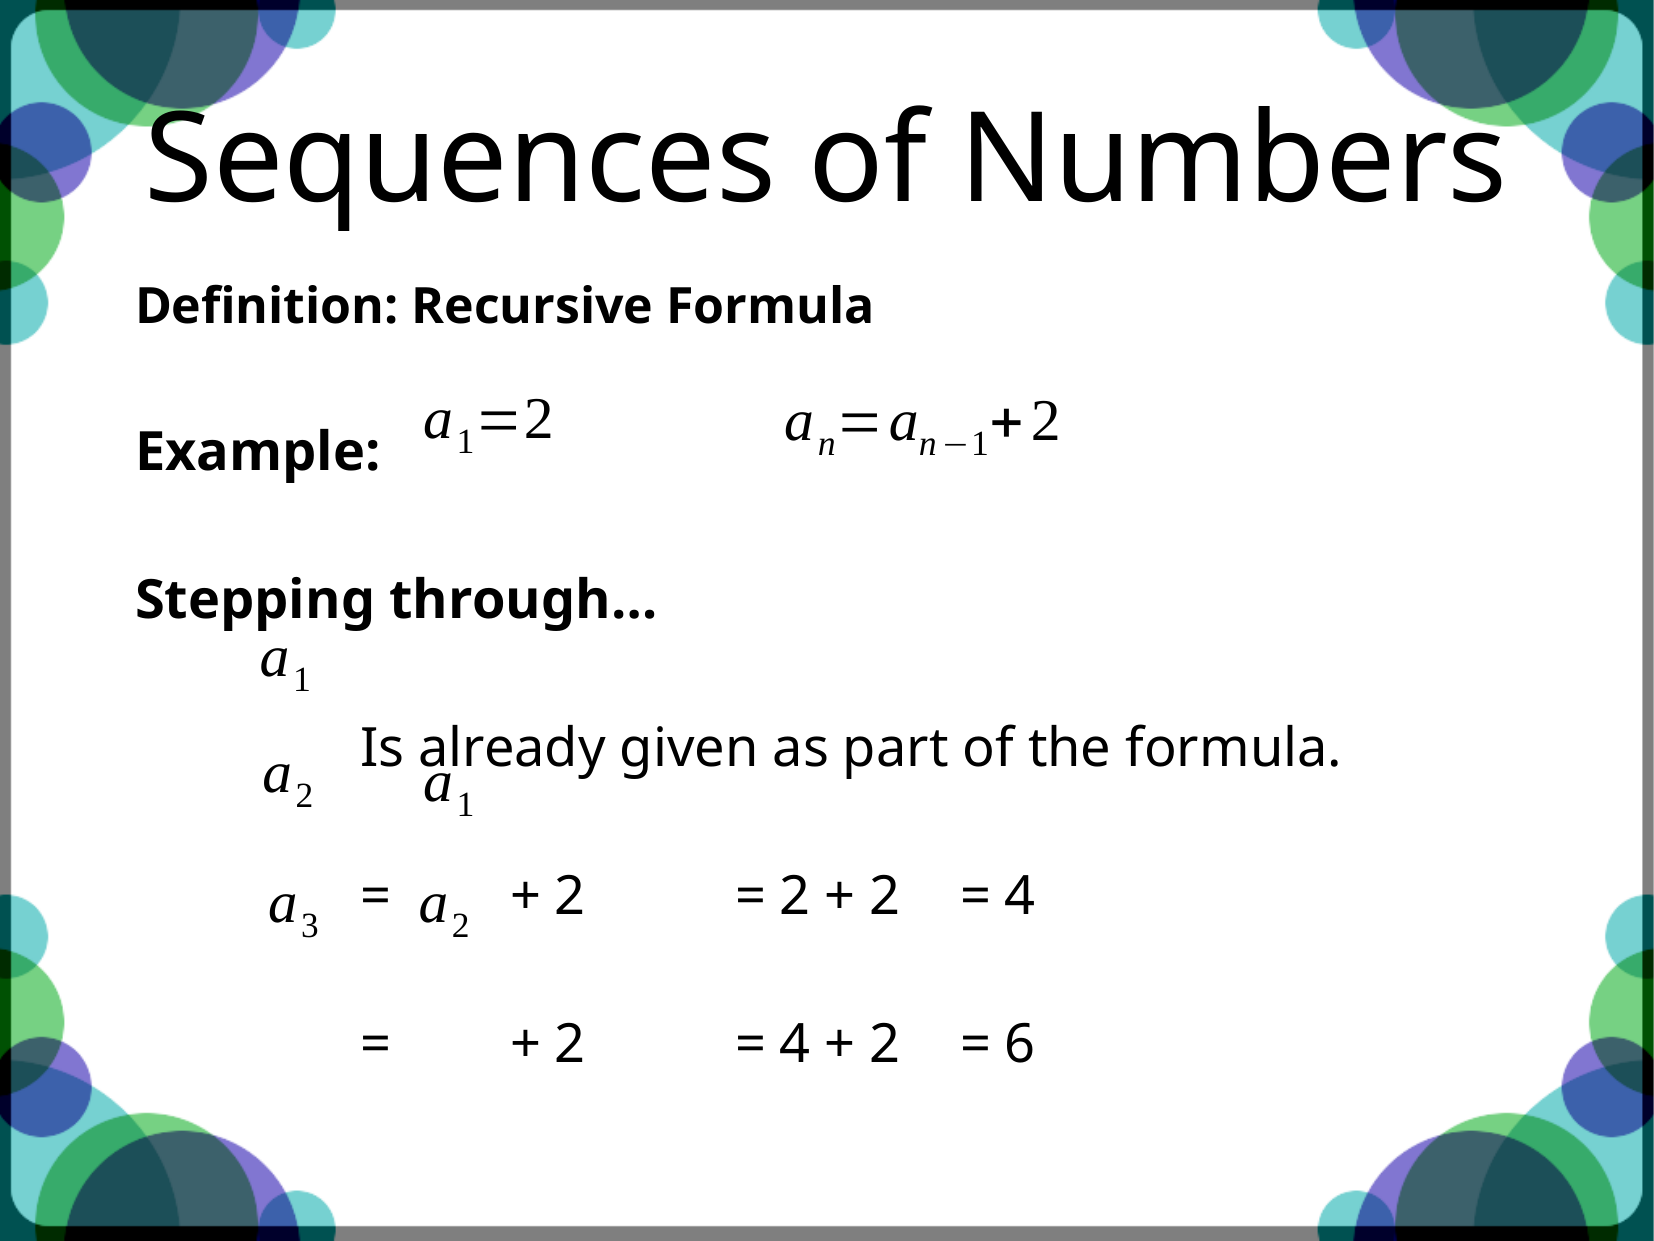

# Sequences of Numbers
Definition: Recursive Formula
Example:
Stepping through…
			Is already given as part of the formula.
			= 		+ 2		= 2 + 2	= 4
			= 		+ 2		= 4 + 2	= 6